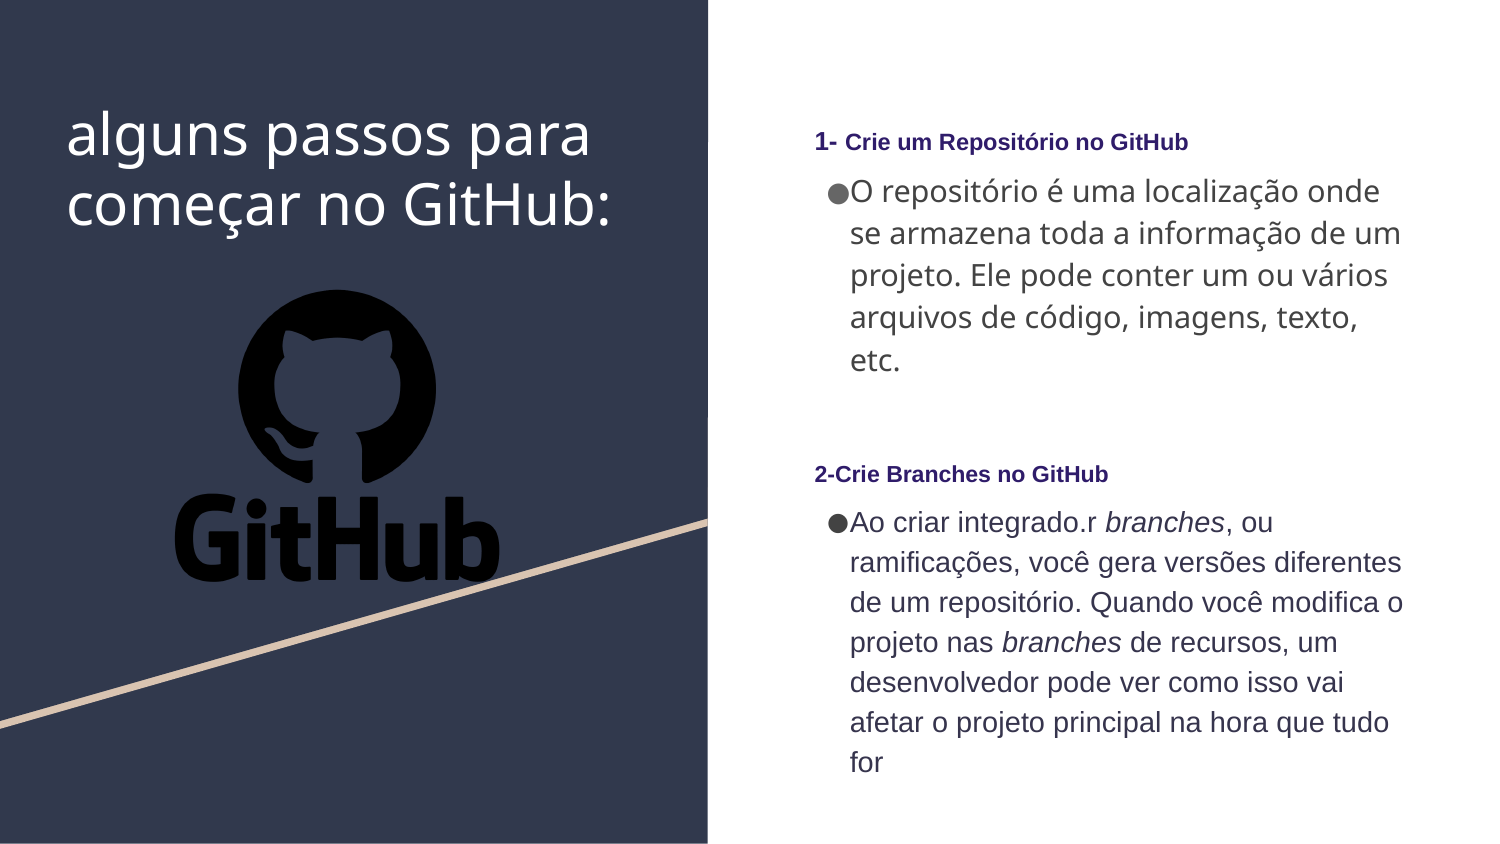

1- Crie um Repositório no GitHub
O repositório é uma localização onde se armazena toda a informação de um projeto. Ele pode conter um ou vários arquivos de código, imagens, texto, etc.
2-Crie Branches no GitHub
Ao criar integrado.r branches, ou ramificações, você gera versões diferentes de um repositório. Quando você modifica o projeto nas branches de recursos, um desenvolvedor pode ver como isso vai afetar o projeto principal na hora que tudo for
# alguns passos para começar no GitHub: